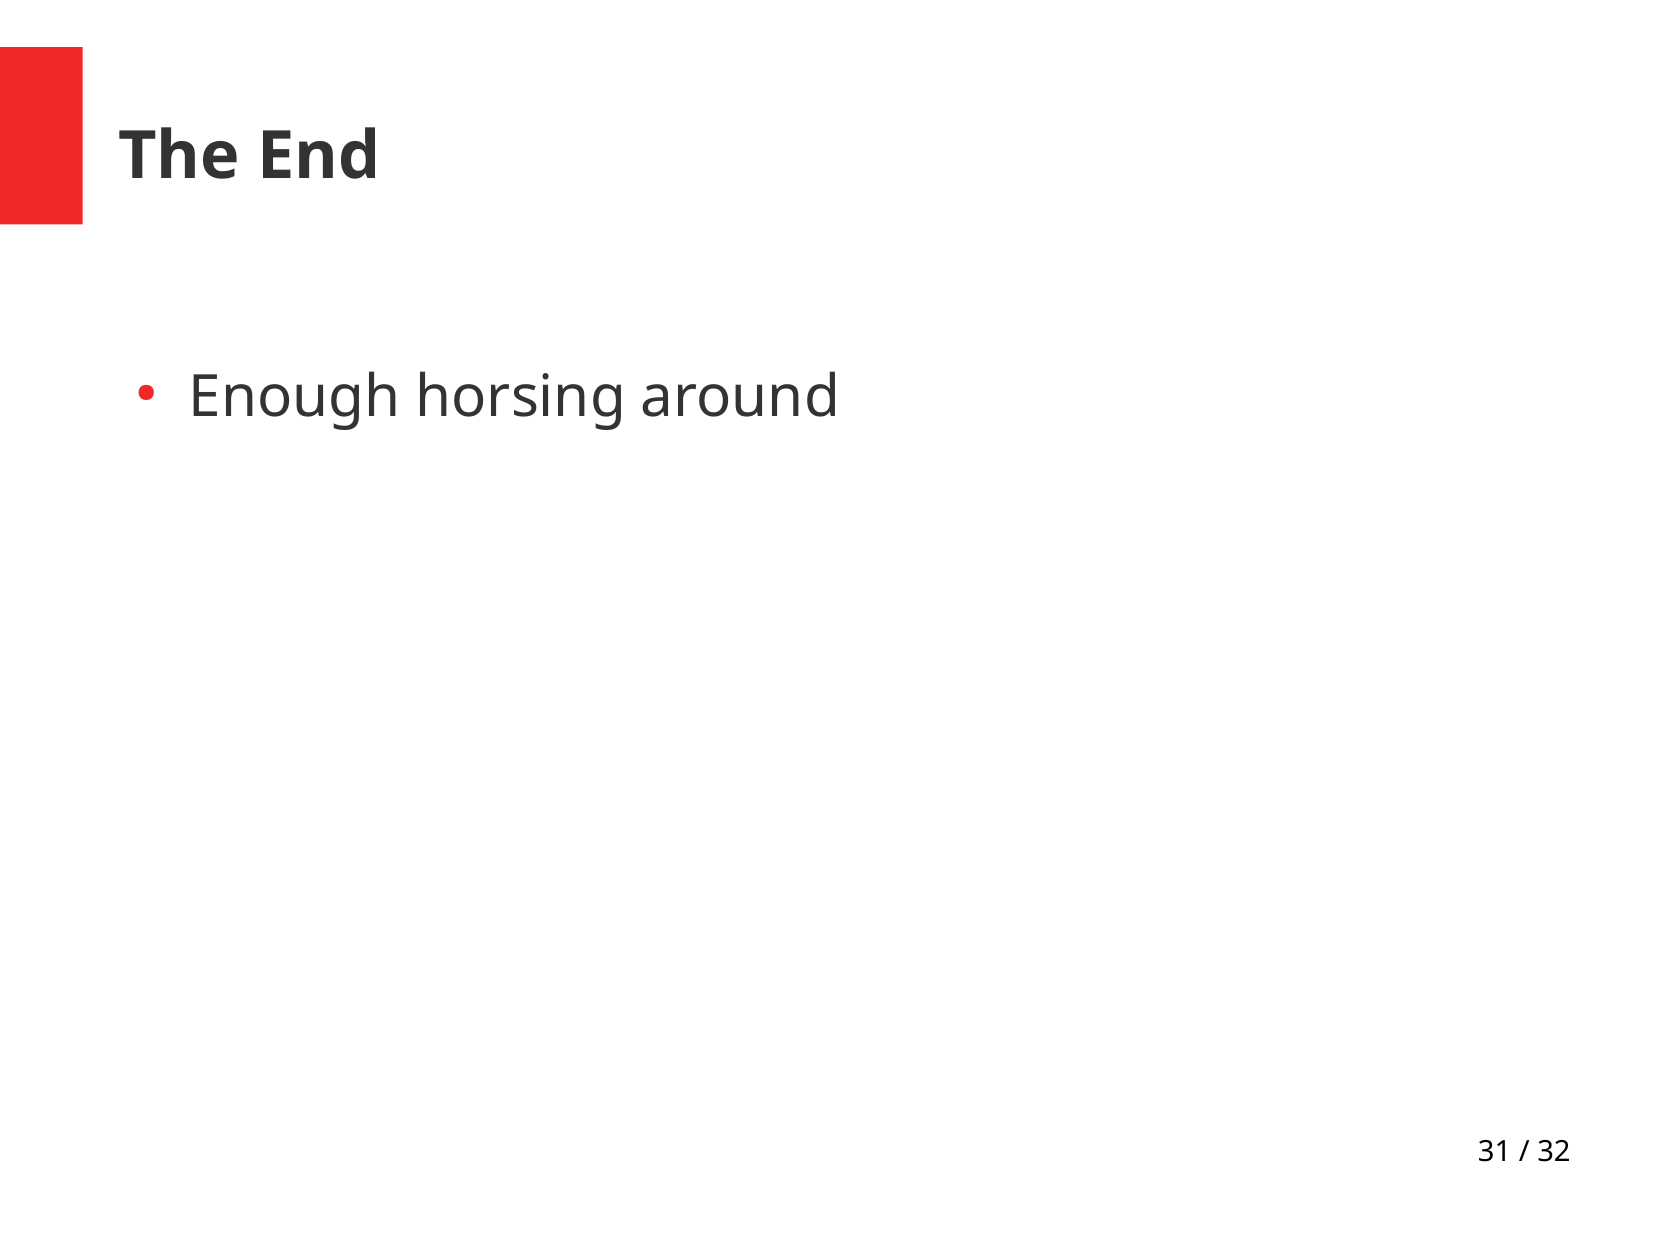

# The End
Enough horsing around
31